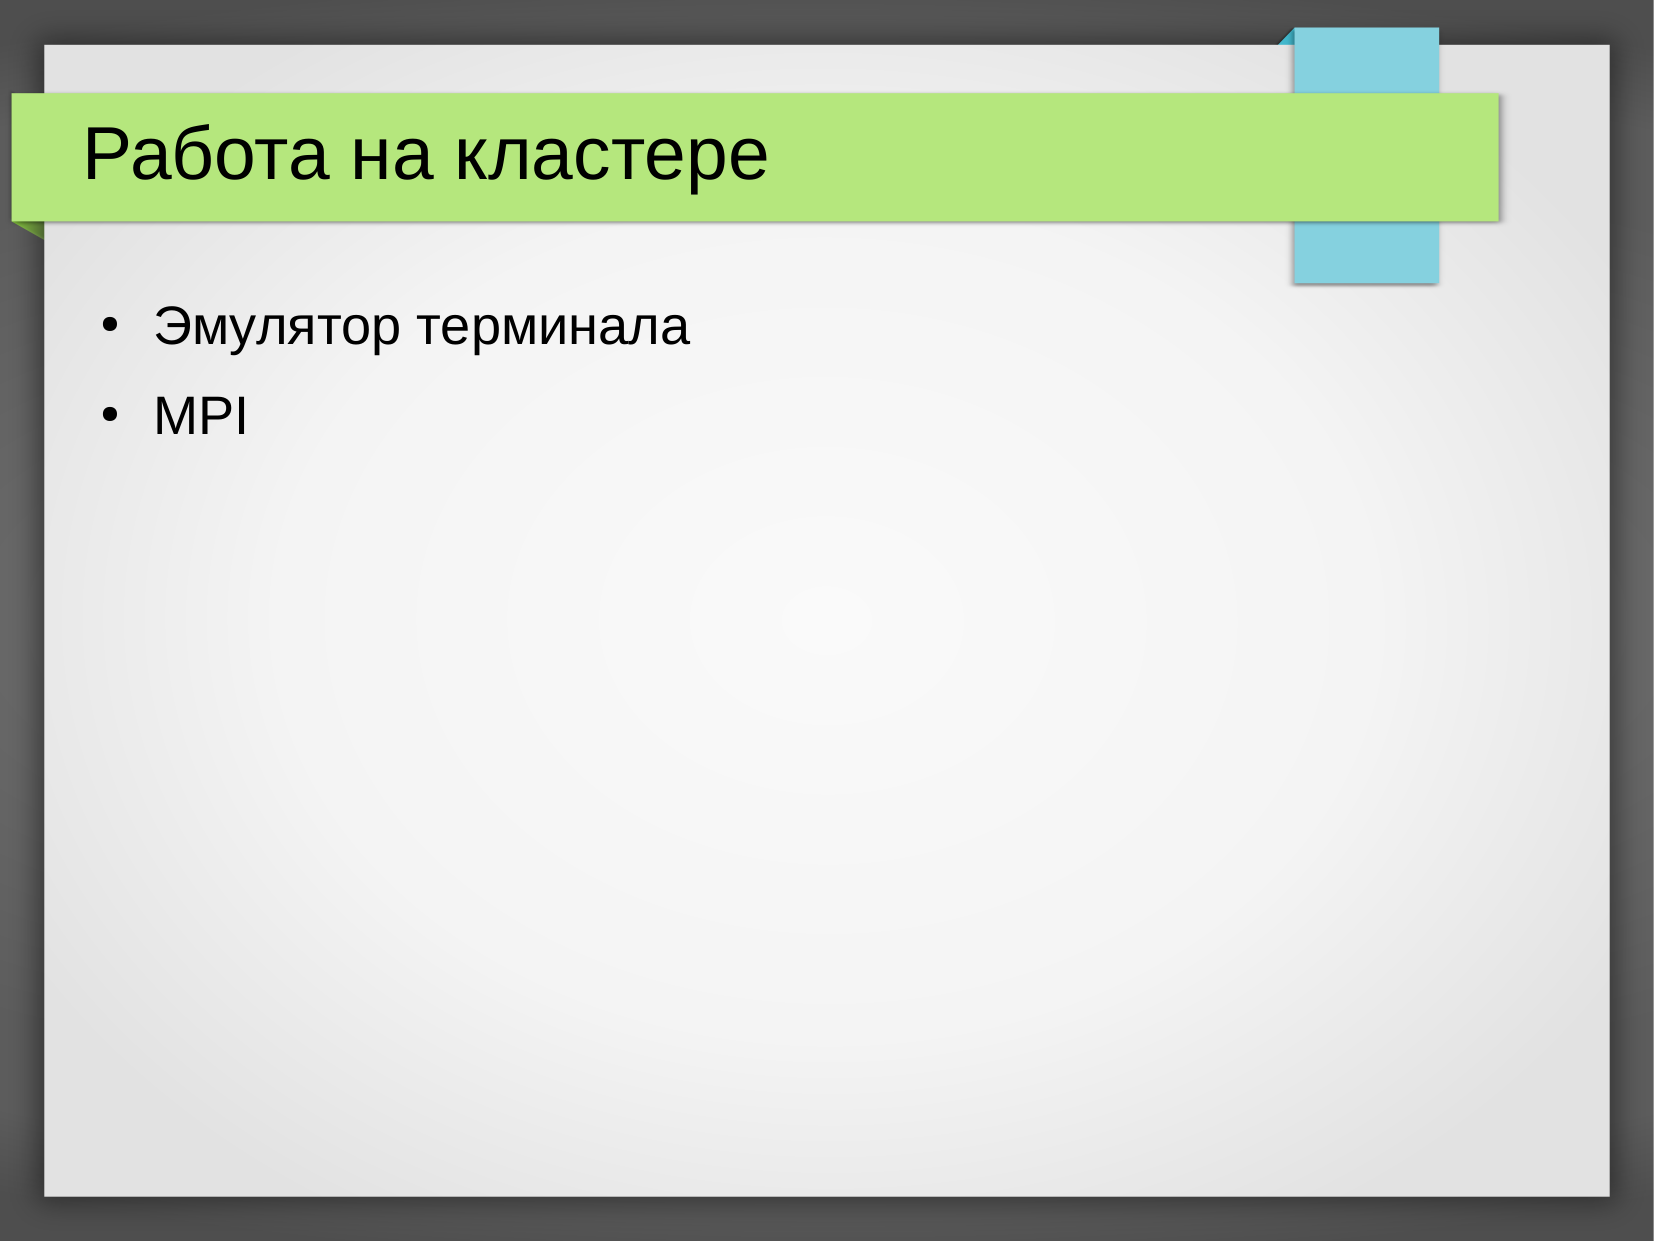

# Работа на кластере
Эмулятор терминала
MPI